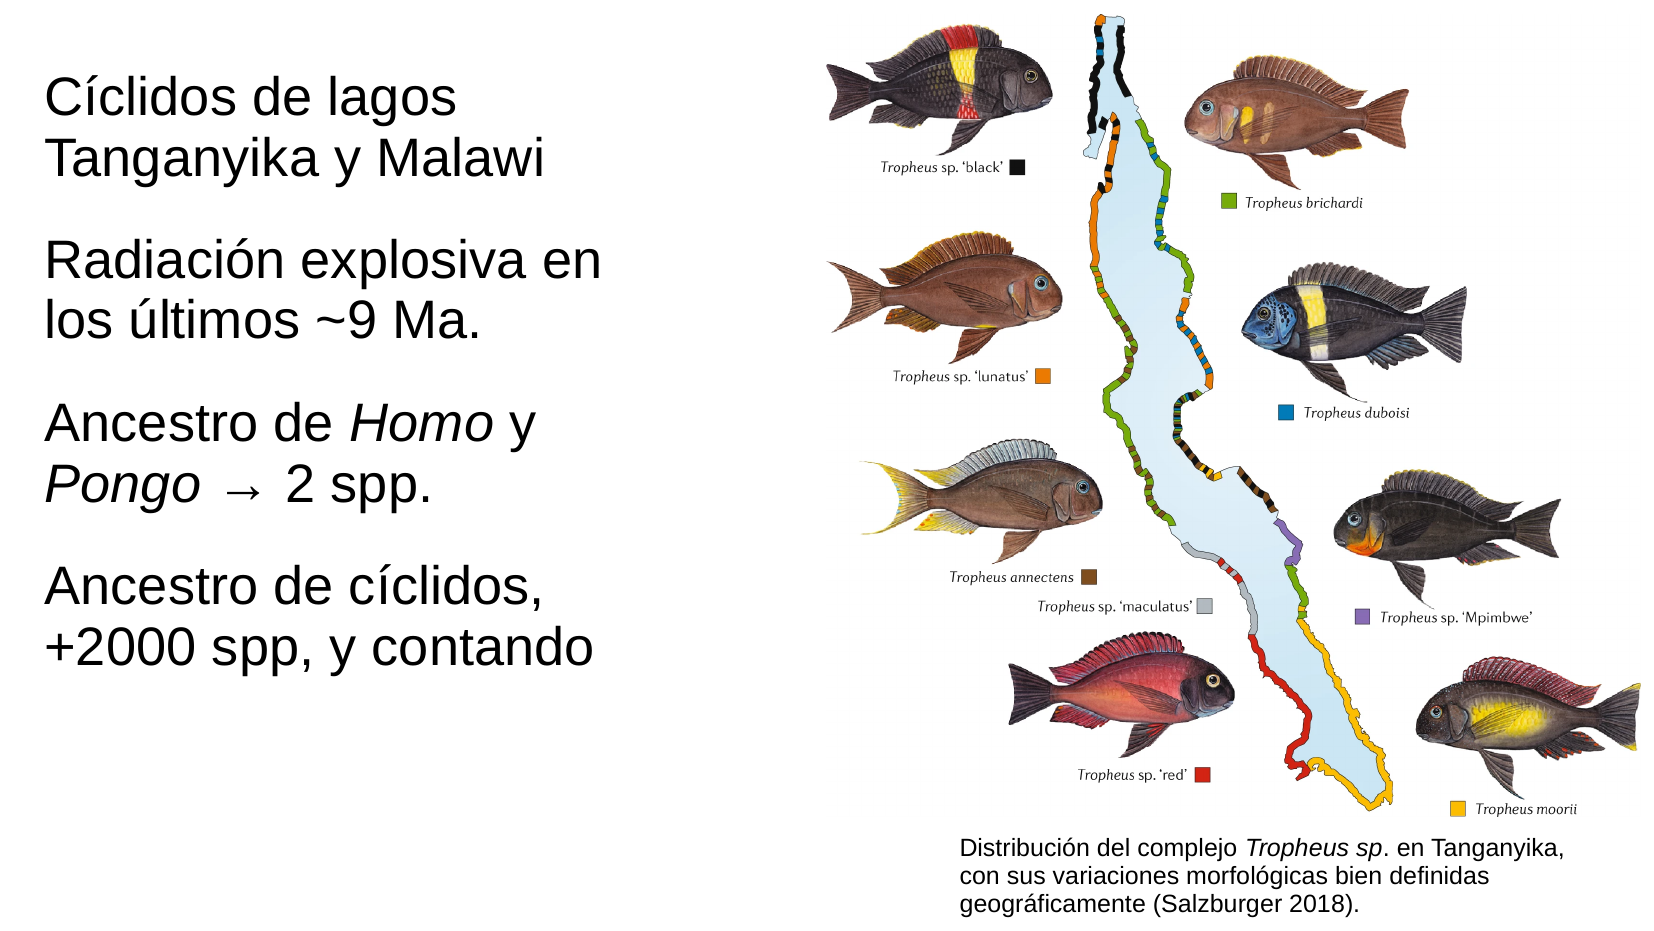

Cíclidos de lagos Tanganyika y Malawi
Radiación explosiva en los últimos ~9 Ma.
Ancestro de Homo y Pongo → 2 spp.
Ancestro de cíclidos, +2000 spp, y contando
Distribución del complejo Tropheus sp. en Tanganyika, con sus variaciones morfológicas bien definidas geográficamente (Salzburger 2018).